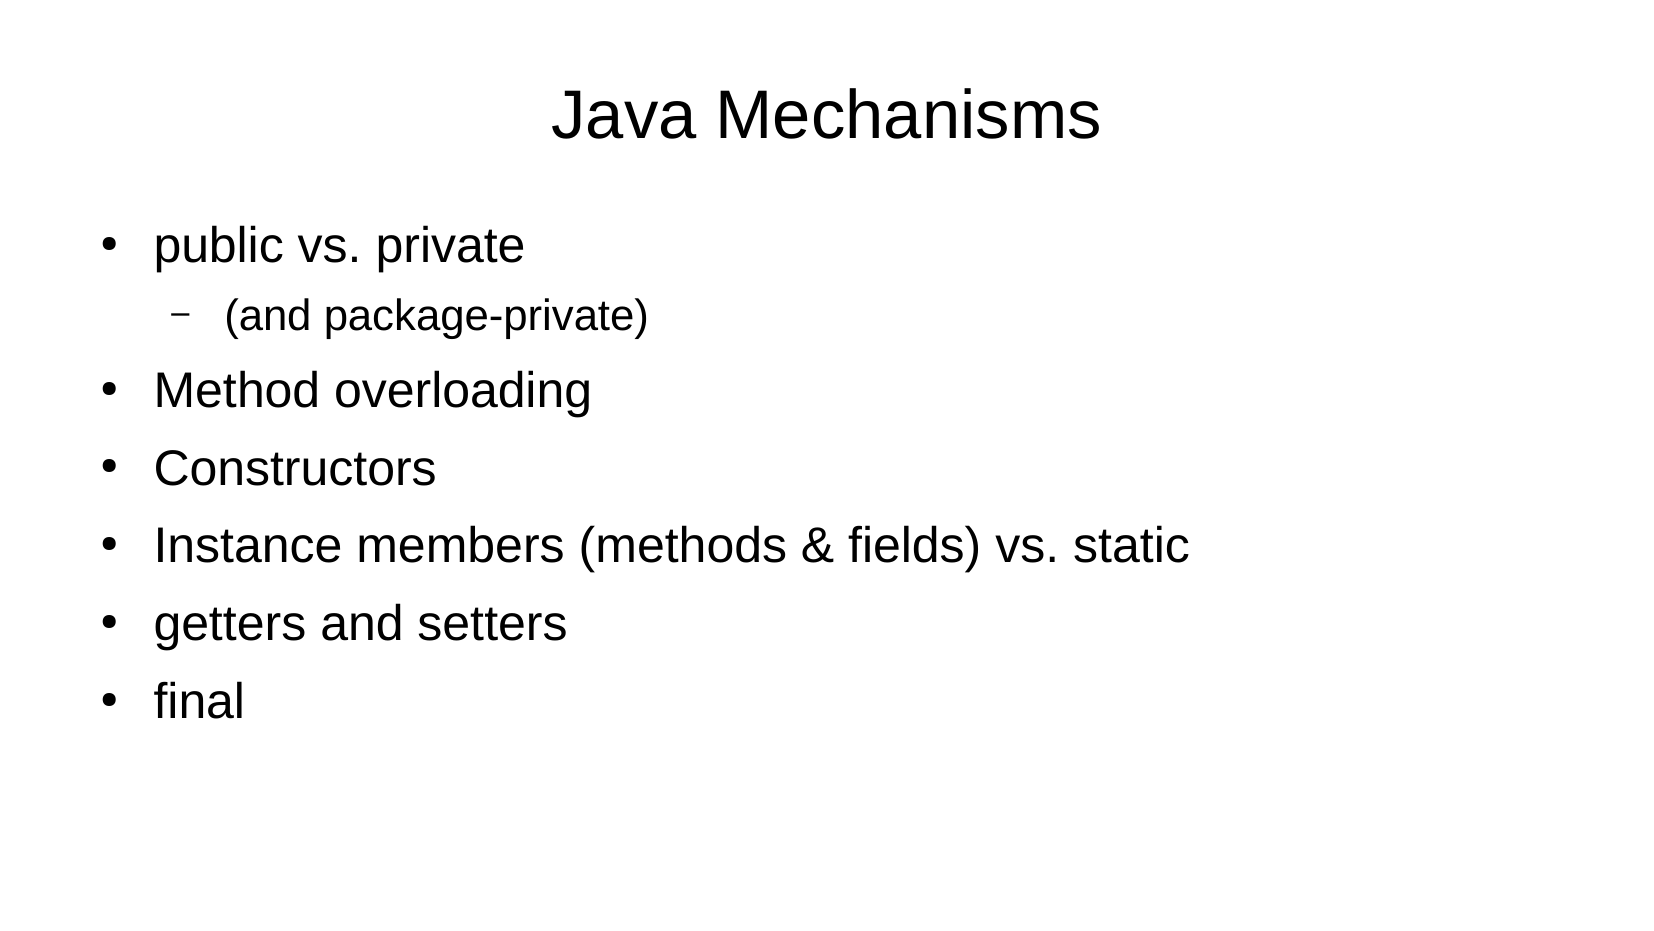

# Java Mechanisms
public vs. private
(and package-private)
Method overloading
Constructors
Instance members (methods & fields) vs. static
getters and setters
final